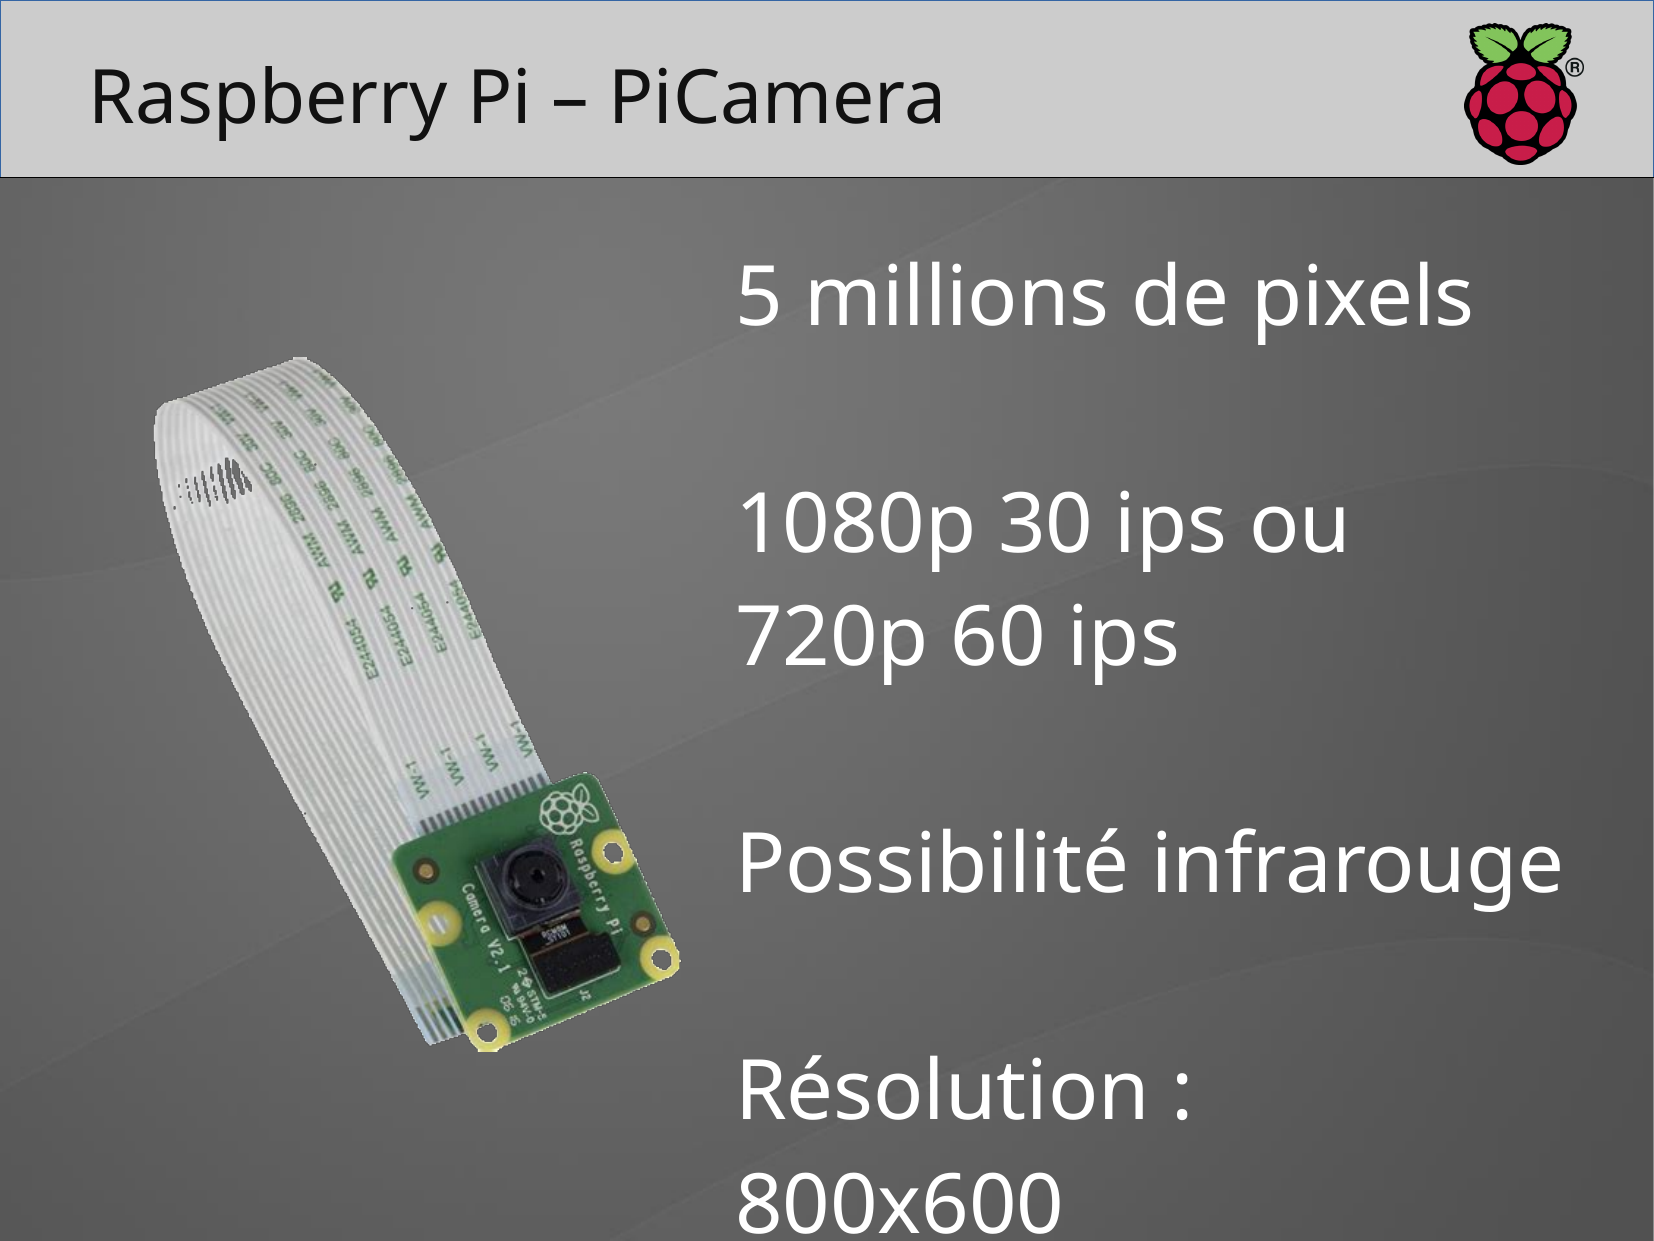

Raspberry Pi – PiCamera
5 millions de pixels
1080p 30 ips ou 	 720p 60 ips
Possibilité infrarouge
Résolution :
800x600